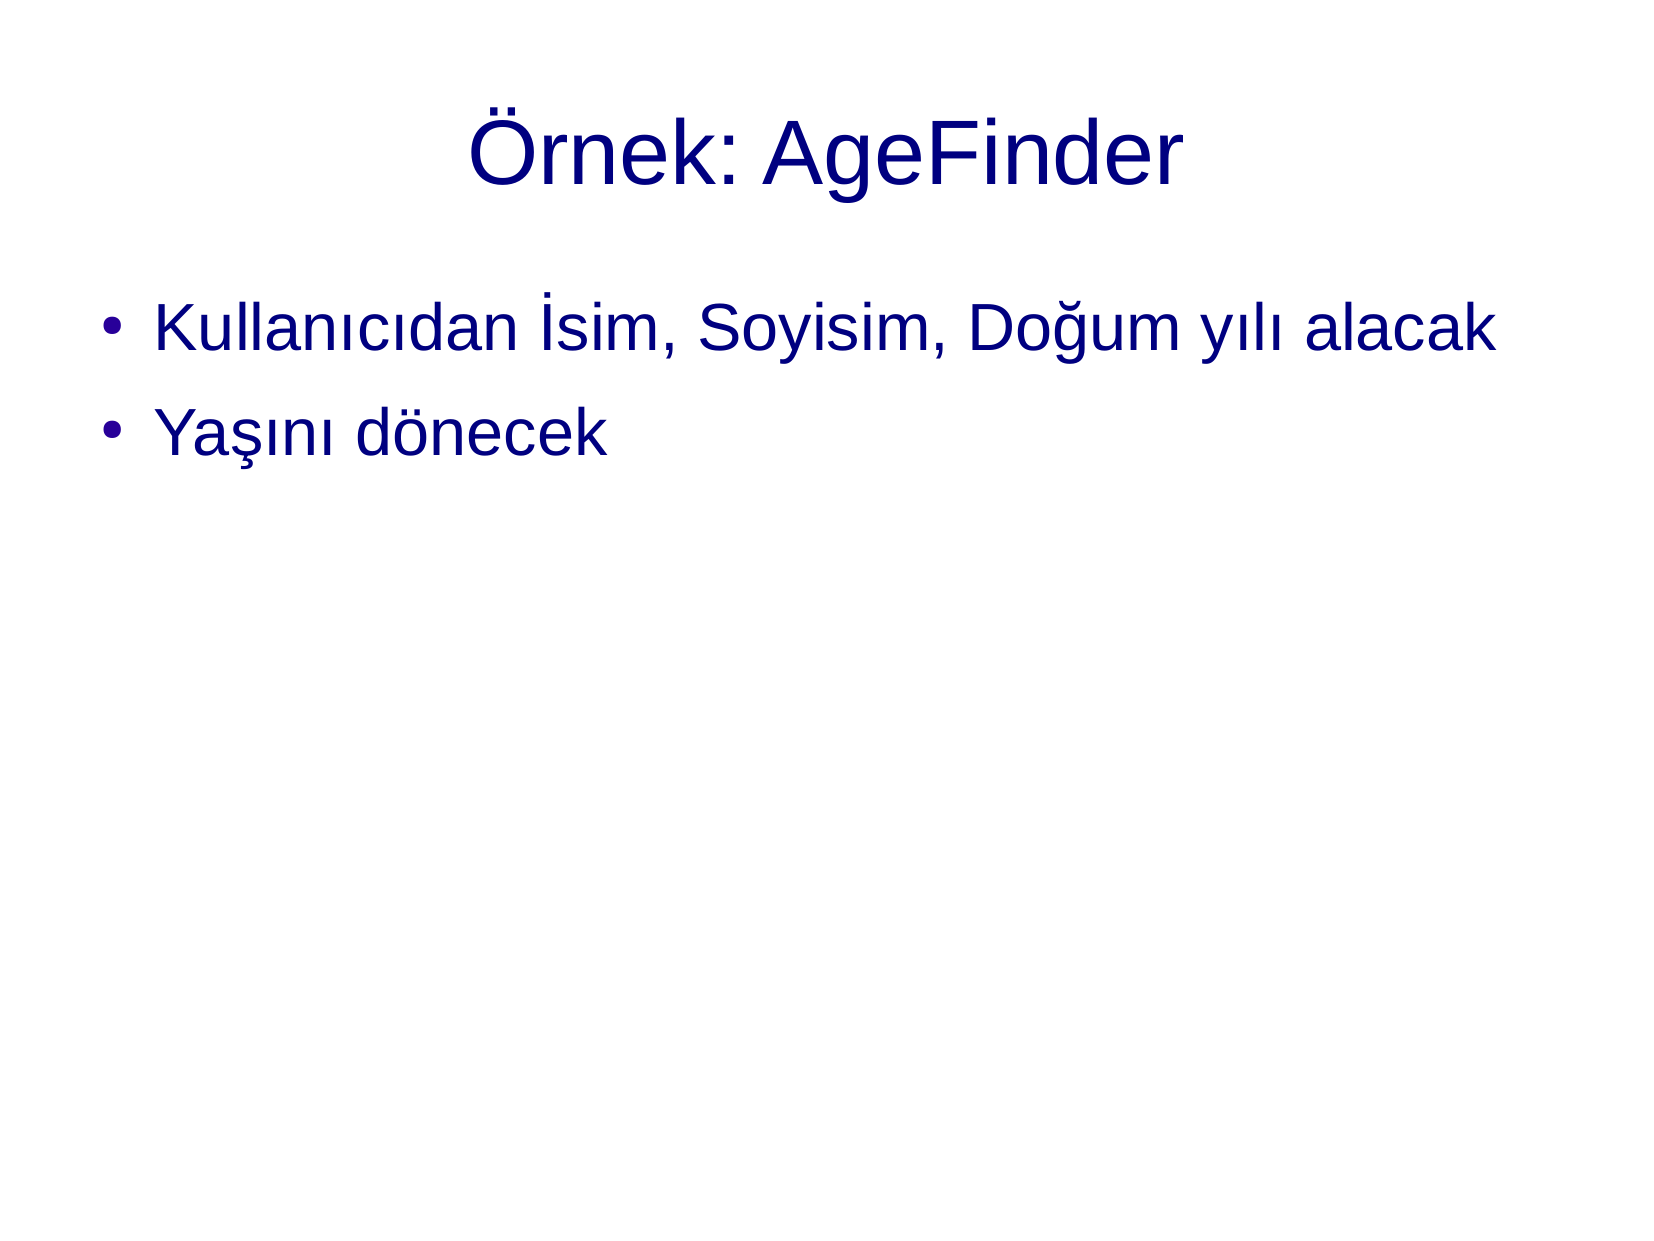

# Örnek: AgeFinder
Kullanıcıdan İsim, Soyisim, Doğum yılı alacak
Yaşını dönecek